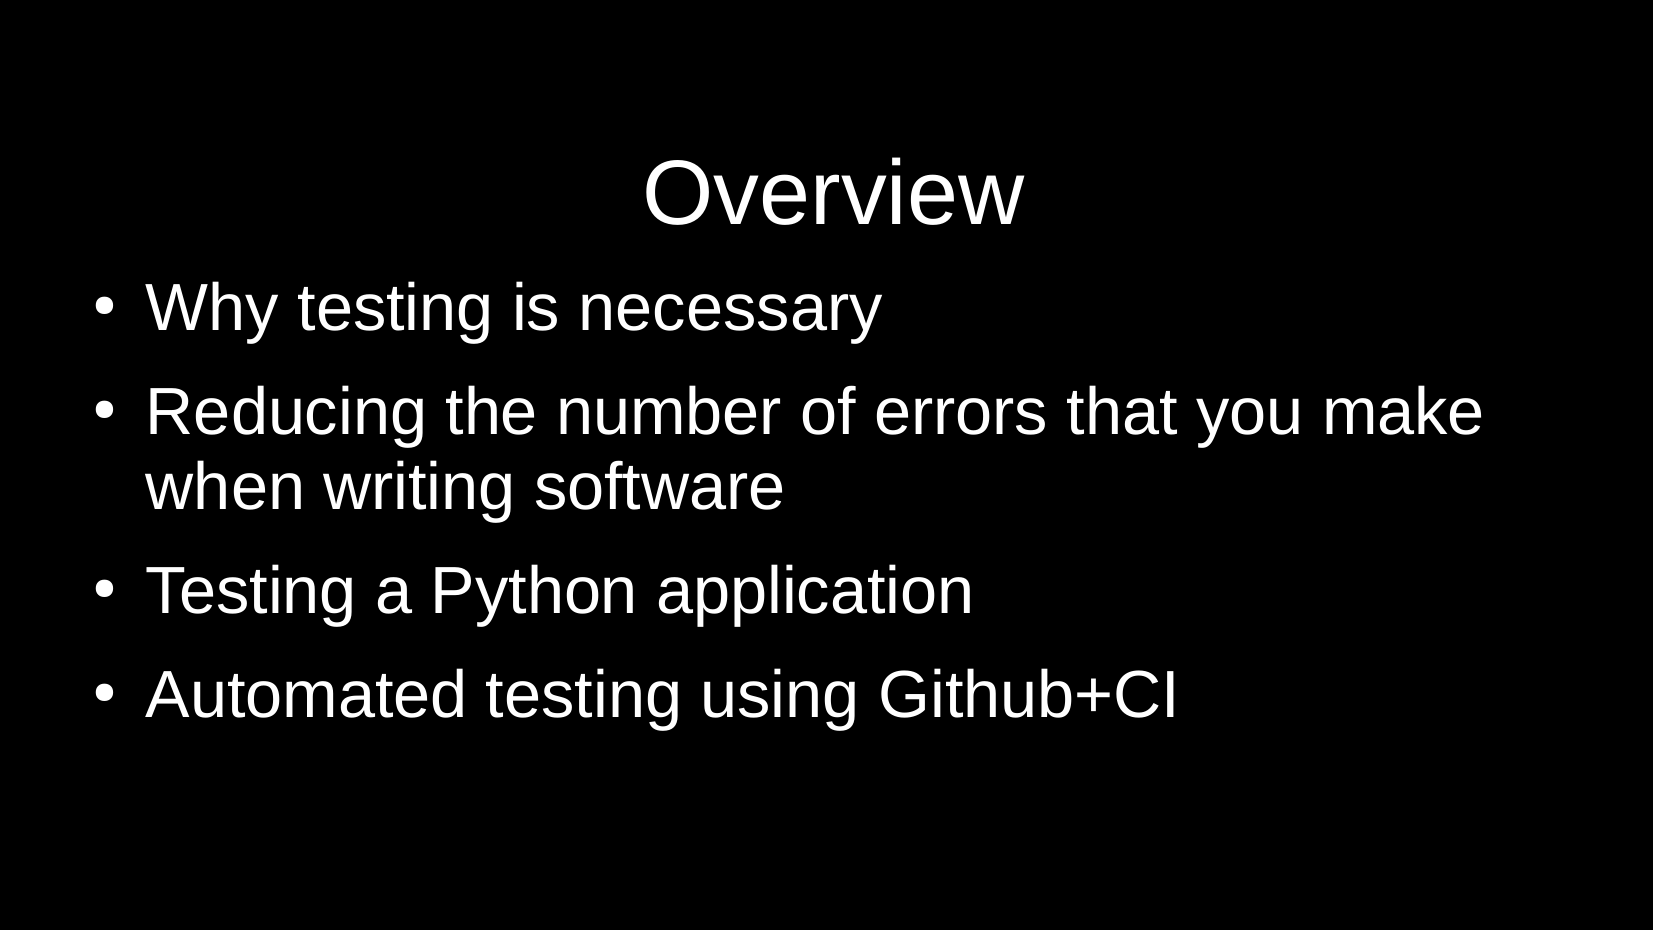

# Overview
Why testing is necessary
Reducing the number of errors that you make when writing software
Testing a Python application
Automated testing using Github+CI